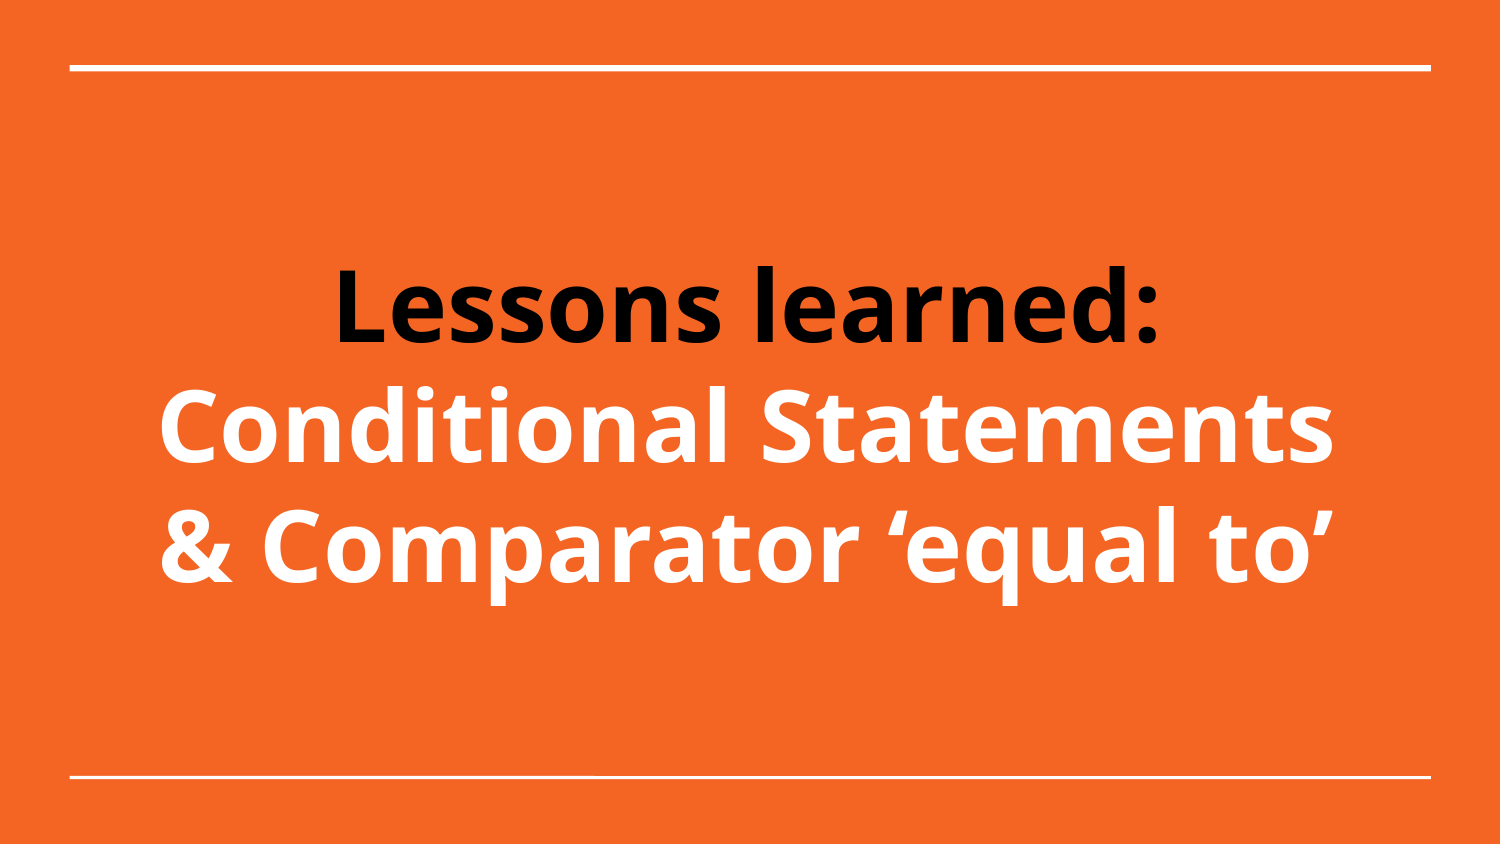

# Lessons learned: Conditional Statements & Comparator ‘equal to’